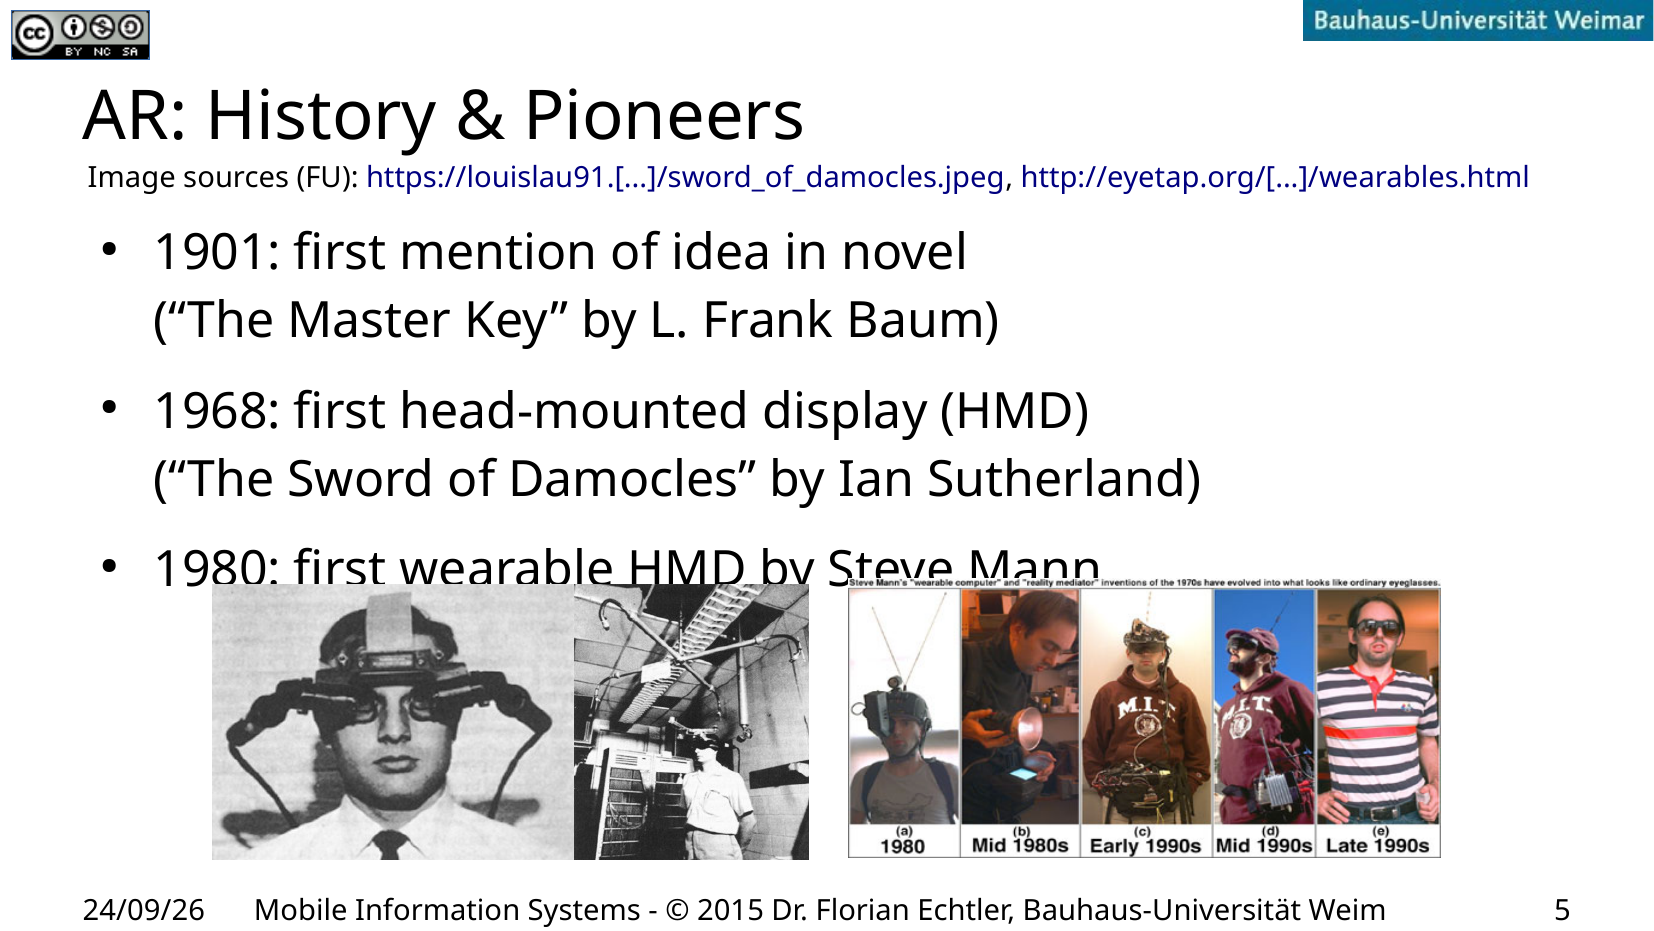

# AR: History & Pioneers
Image sources (FU): https://louislau91.[...]/sword_of_damocles.jpeg, http://eyetap.org/[...]/wearables.html
1901: first mention of idea in novel (“The Master Key” by L. Frank Baum)
1968: first head-mounted display (HMD) (“The Sword of Damocles” by Ian Sutherland)
1980: first wearable HMD by Steve Mann
Mobile Information Systems - © 2015 Dr. Florian Echtler, Bauhaus-Universität Weimar
5